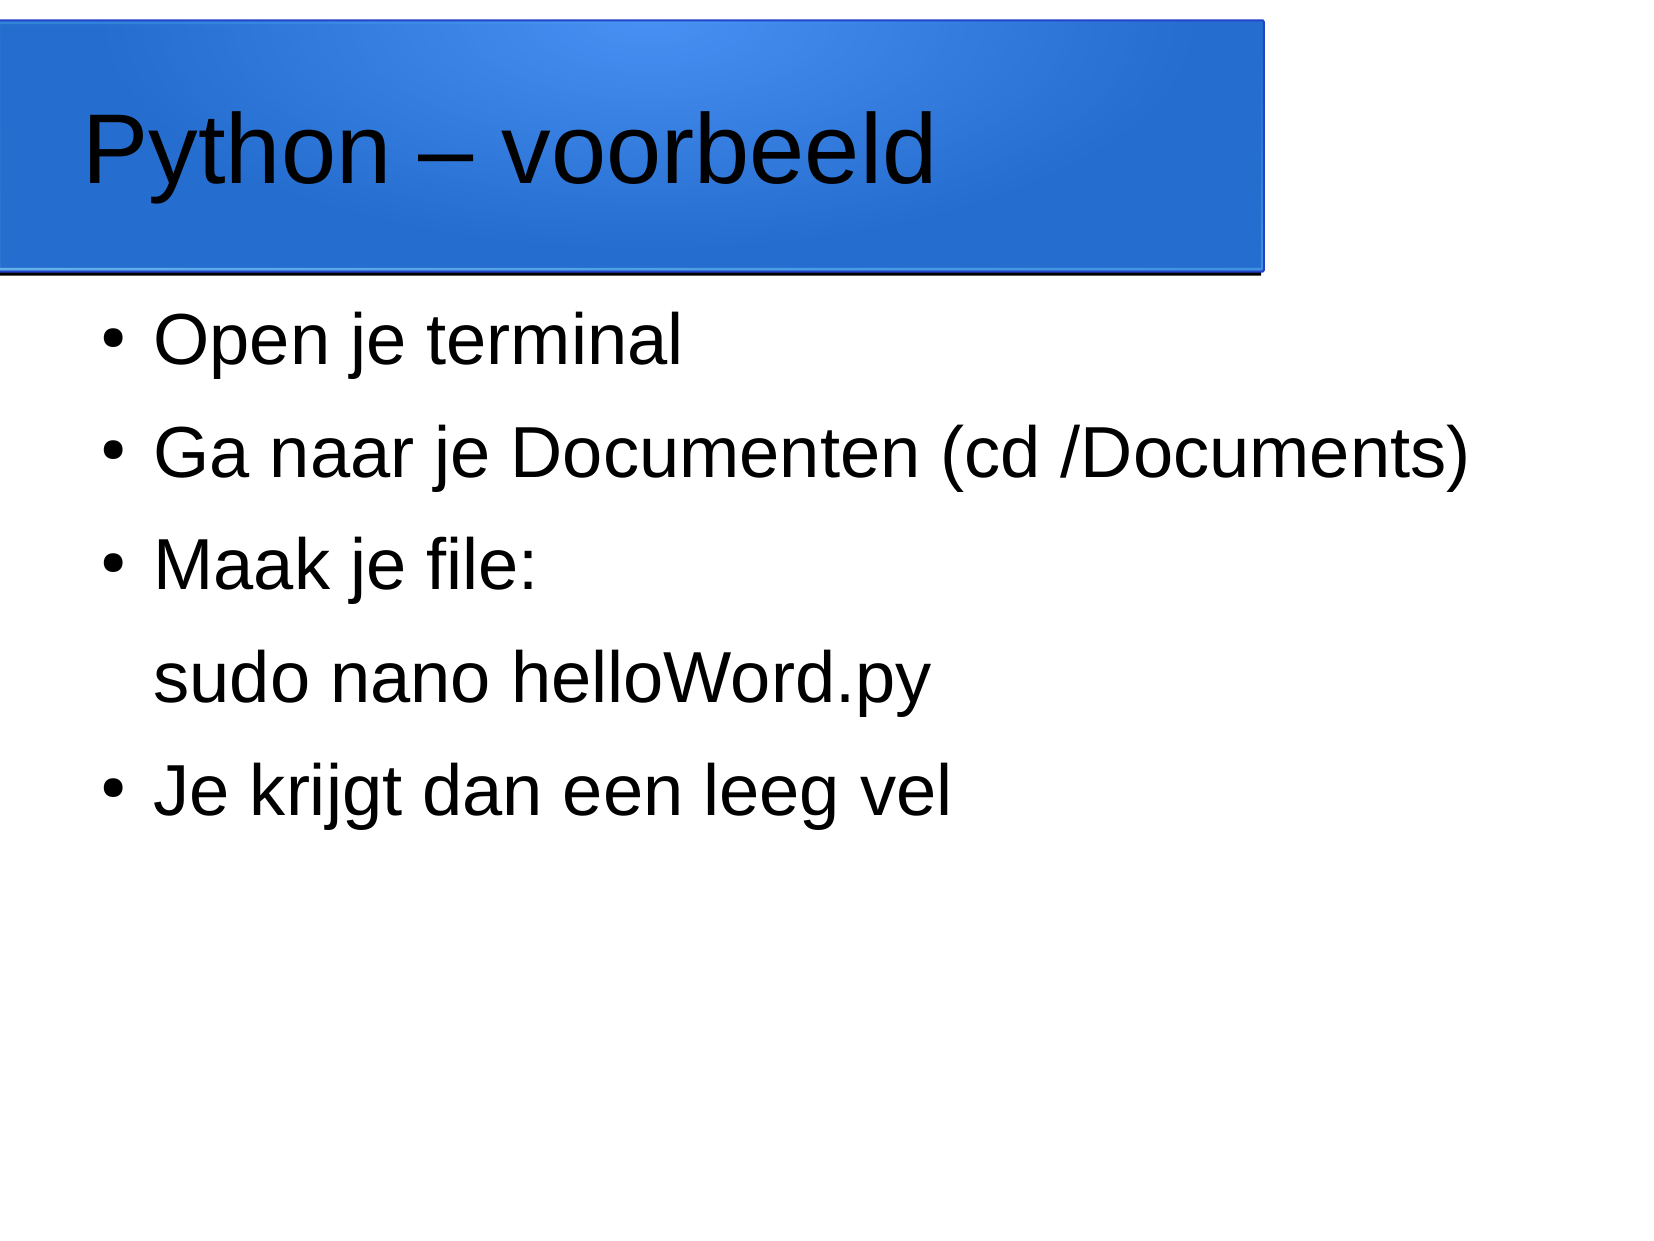

# Python – voorbeeld
Open je terminal
Ga naar je Documenten (cd /Documents)
Maak je file:
sudo nano helloWord.py
Je krijgt dan een leeg vel